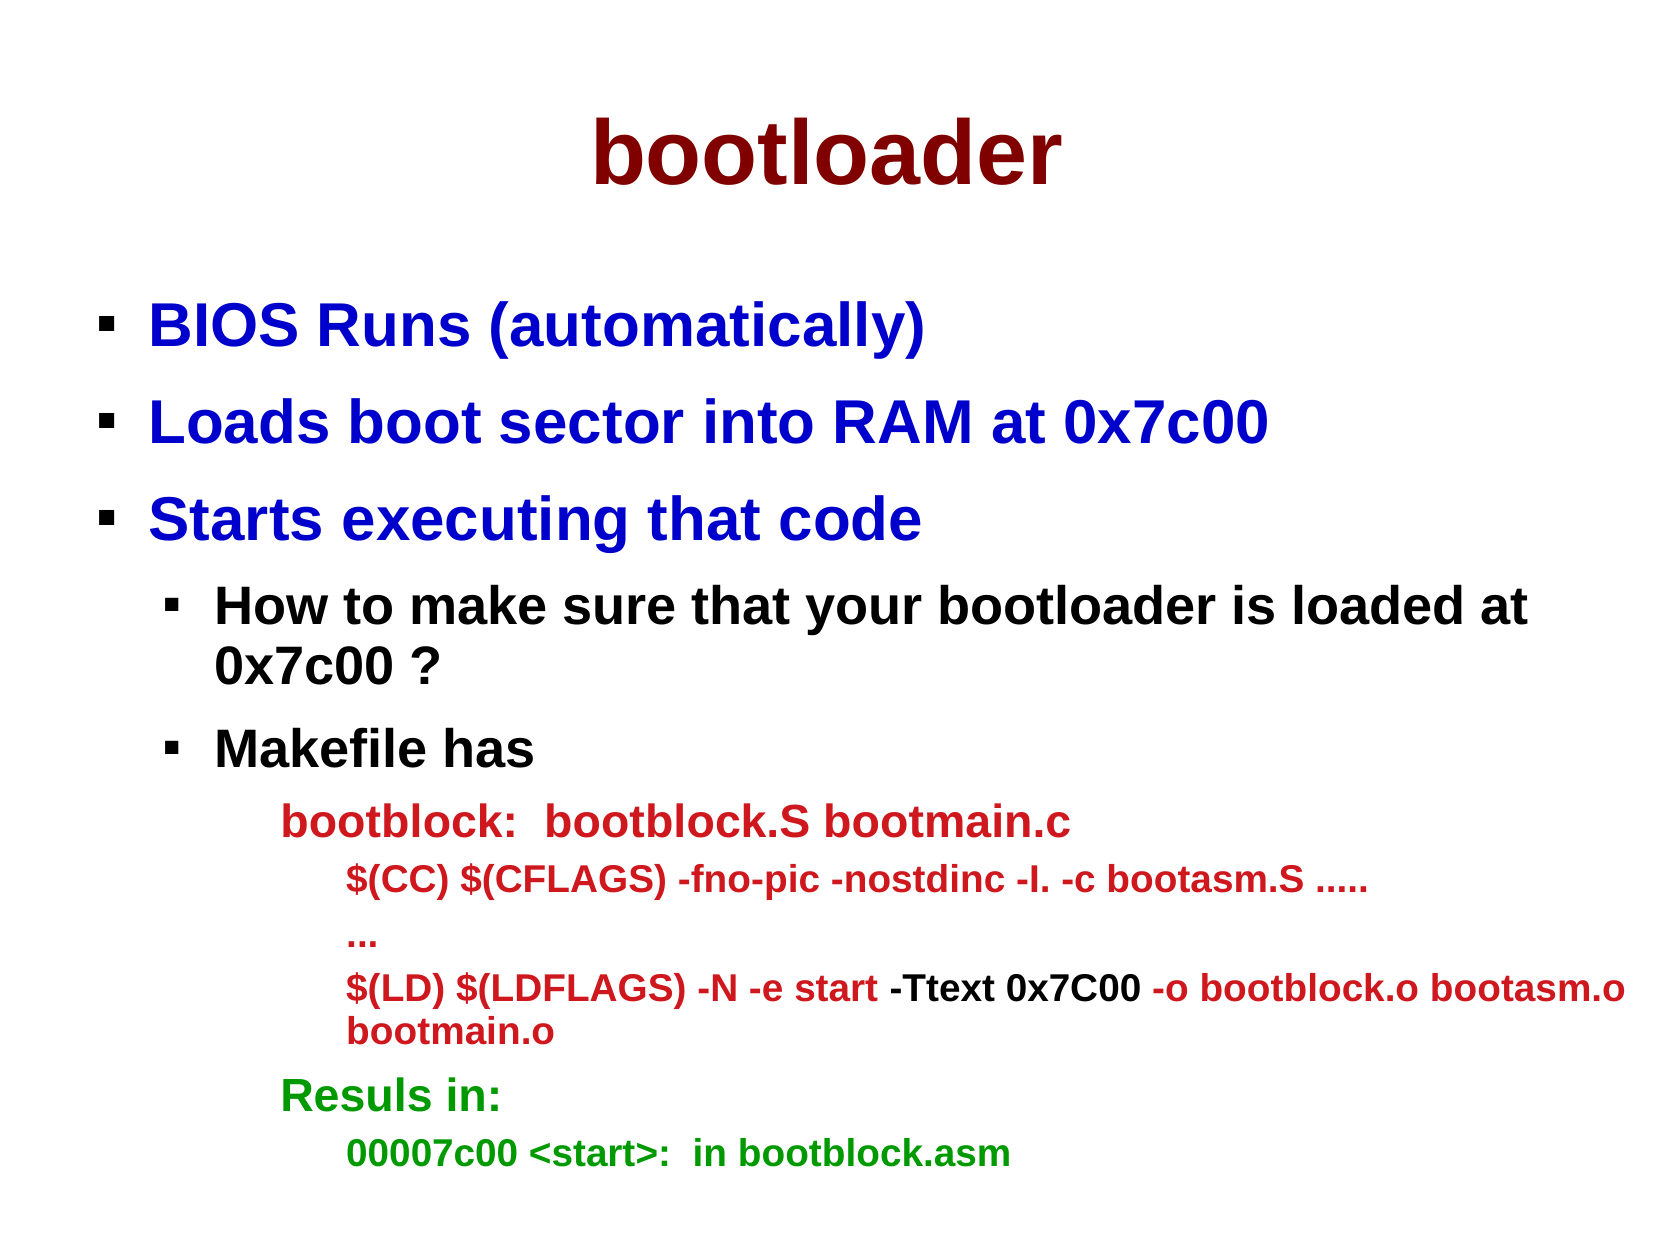

# bootloader
BIOS Runs (automatically)
Loads boot sector into RAM at 0x7c00
Starts executing that code
How to make sure that your bootloader is loaded at 0x7c00 ?
Makefile has
bootblock: bootblock.S bootmain.c
$(CC) $(CFLAGS) -fno-pic -nostdinc -I. -c bootasm.S .....
...
$(LD) $(LDFLAGS) -N -e start -Ttext 0x7C00 -o bootblock.o bootasm.o bootmain.o
Resuls in:
00007c00 <start>: in bootblock.asm